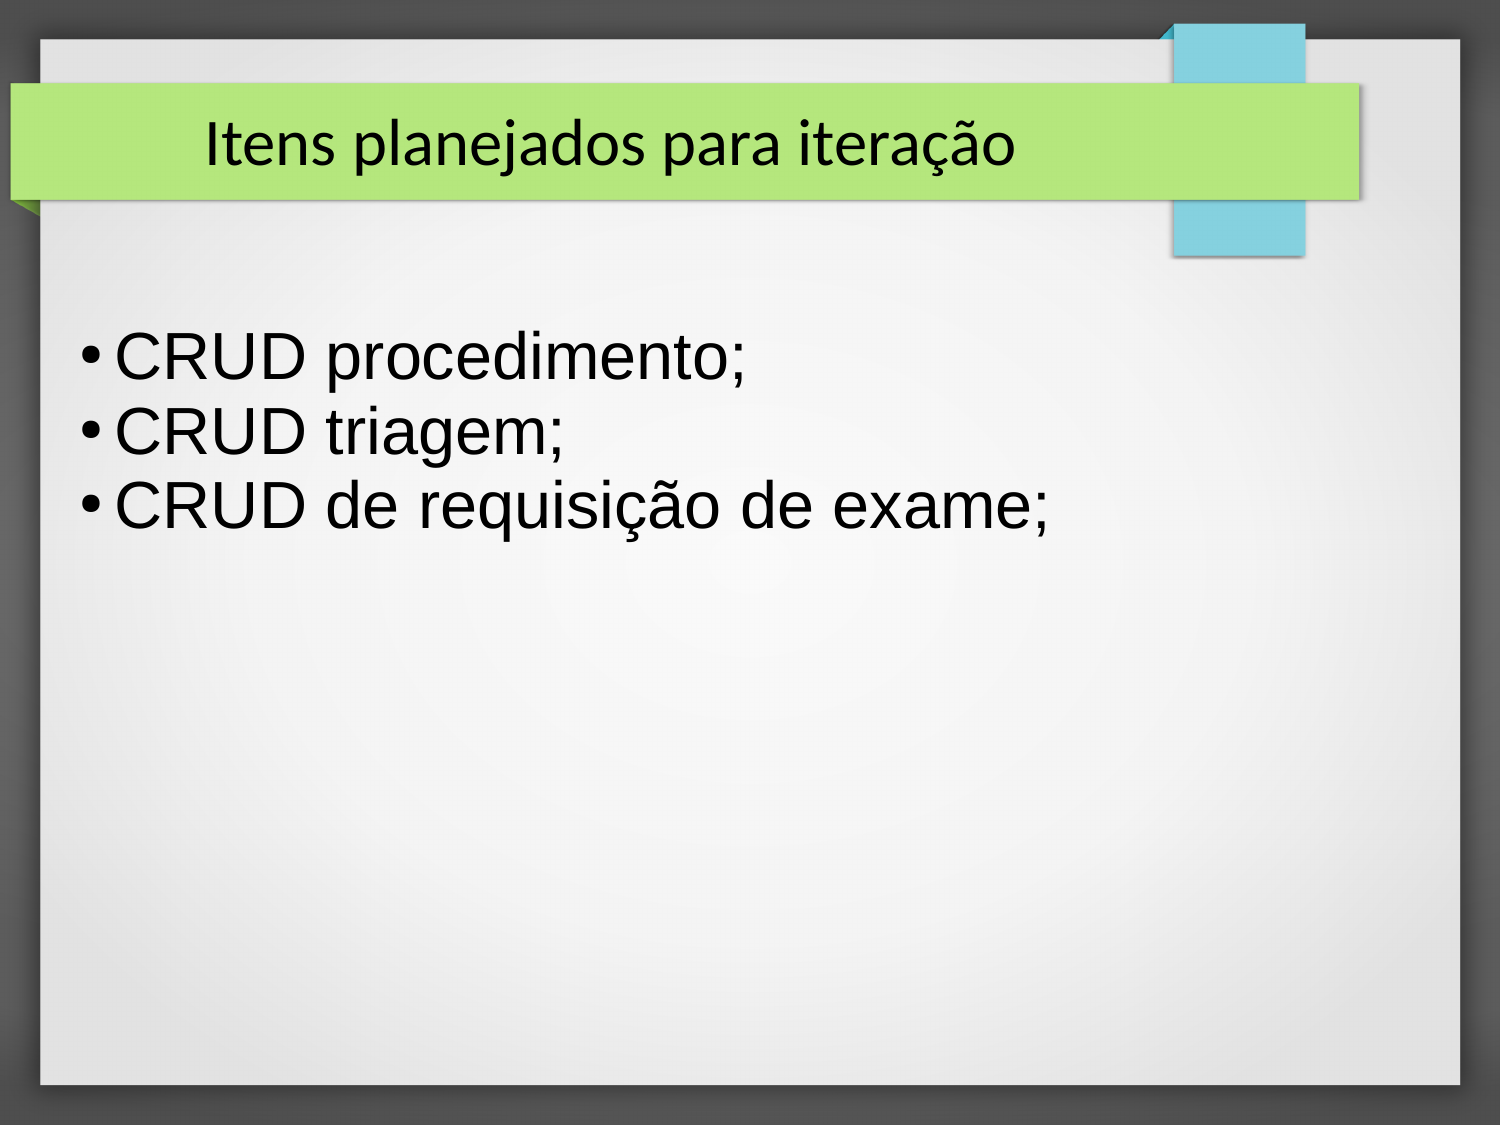

Itens planejados para iteração
# CRUD procedimento;
CRUD triagem;
CRUD de requisição de exame;